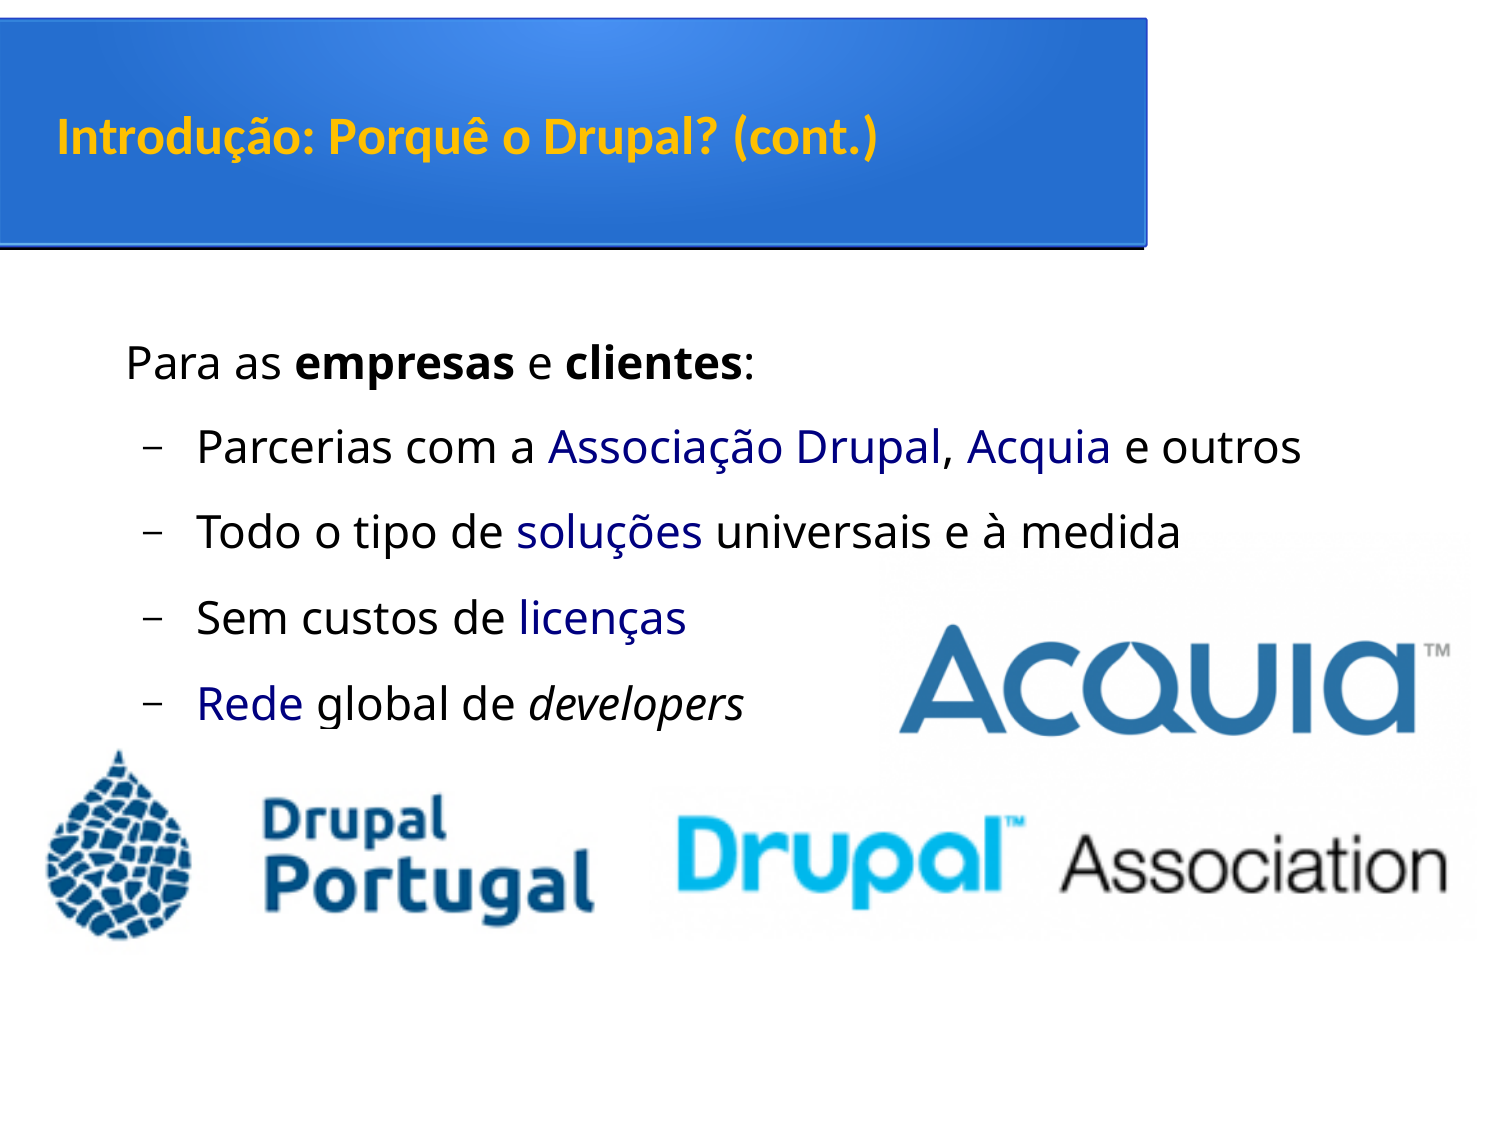

# Introdução: Porquê o Drupal? (cont.)
Para as empresas e clientes:
Parcerias com a Associação Drupal, Acquia e outros
Todo o tipo de soluções universais e à medida
Sem custos de licenças
Rede global de developers